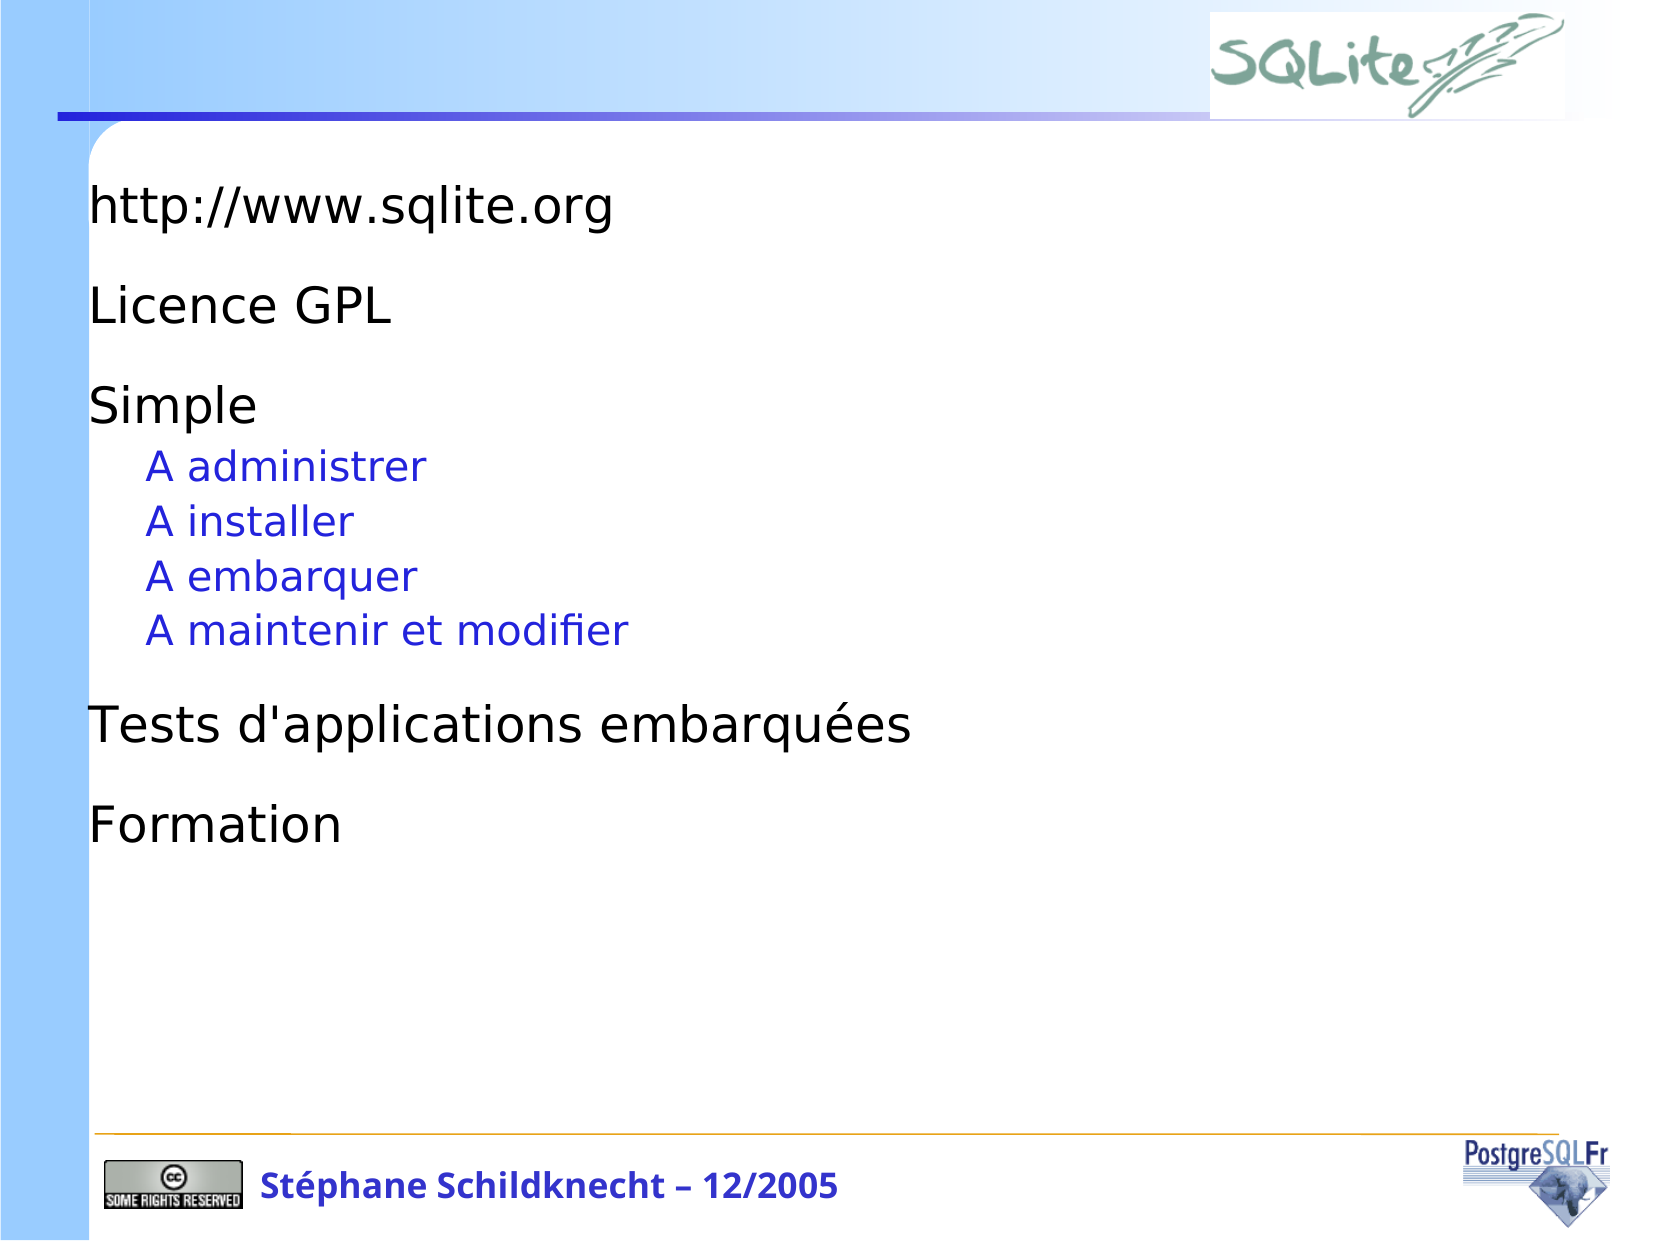

# http://www.sqlite.org
Licence GPL
Simple
A administrer
A installer
A embarquer
A maintenir et modifier
Tests d'applications embarquées
Formation